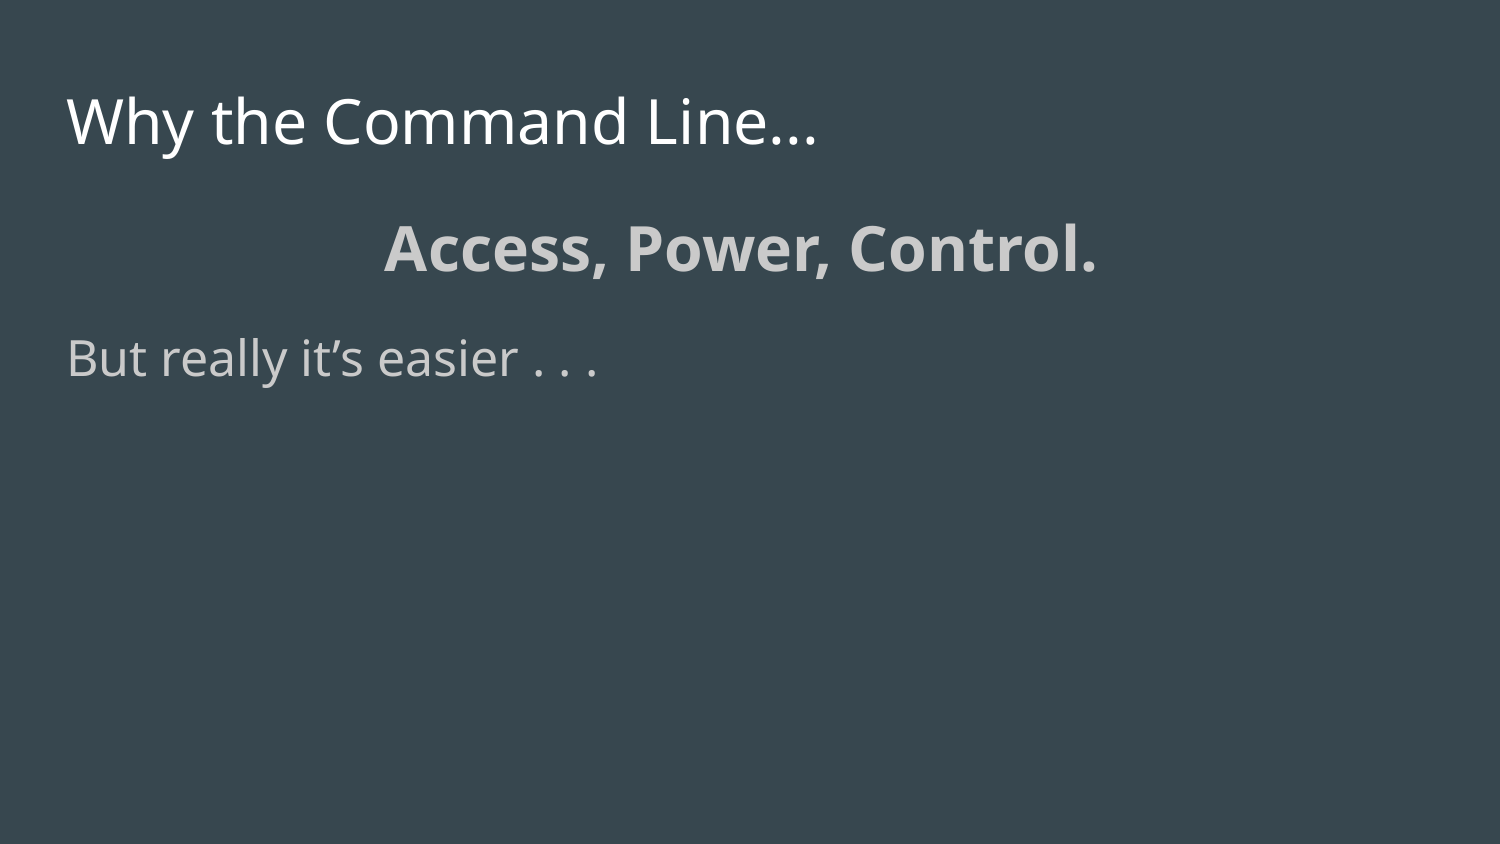

# Why the Command Line...
Access, Power, Control.
But really it’s easier . . .